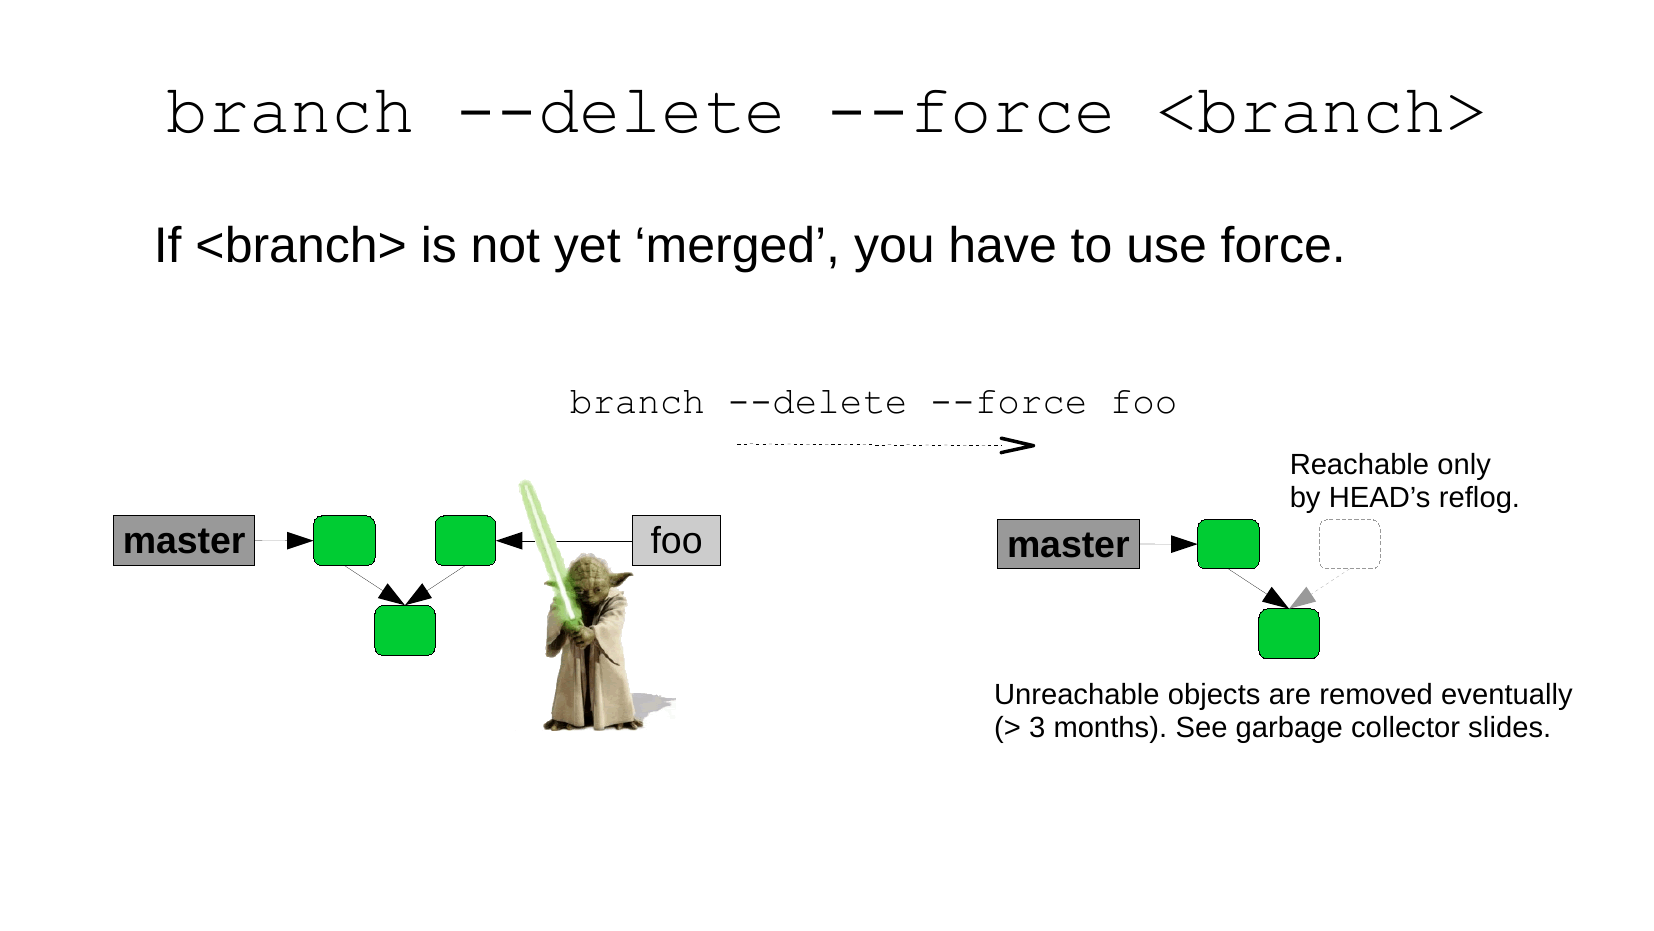

# branch --delete --force <branch>
If <branch> is not yet ‘merged’, you have to use force.
branch --delete --force foo
Reachable only
by HEAD’s reflog.
master
foo
master
Unreachable objects are removed eventually (> 3 months). See garbage collector slides.